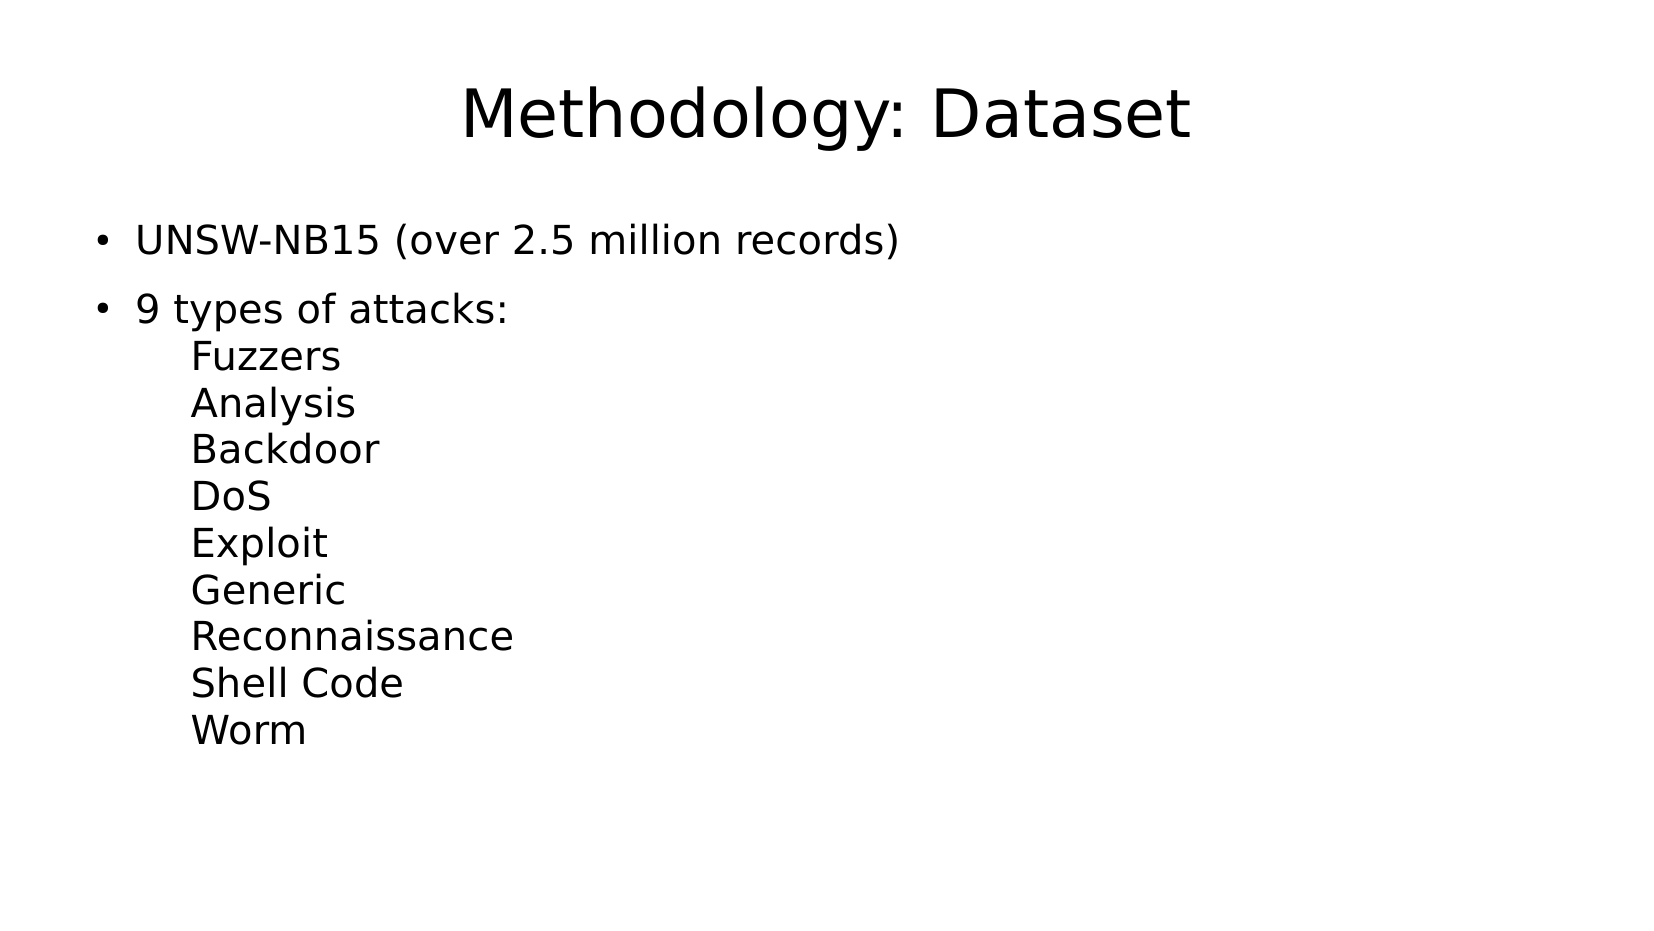

# Methodology: Dataset
UNSW-NB15 (over 2.5 million records)
9 types of attacks:
	Fuzzers
	Analysis
	Backdoor
	DoS
	Exploit
	Generic
	Reconnaissance
	Shell Code
	Worm